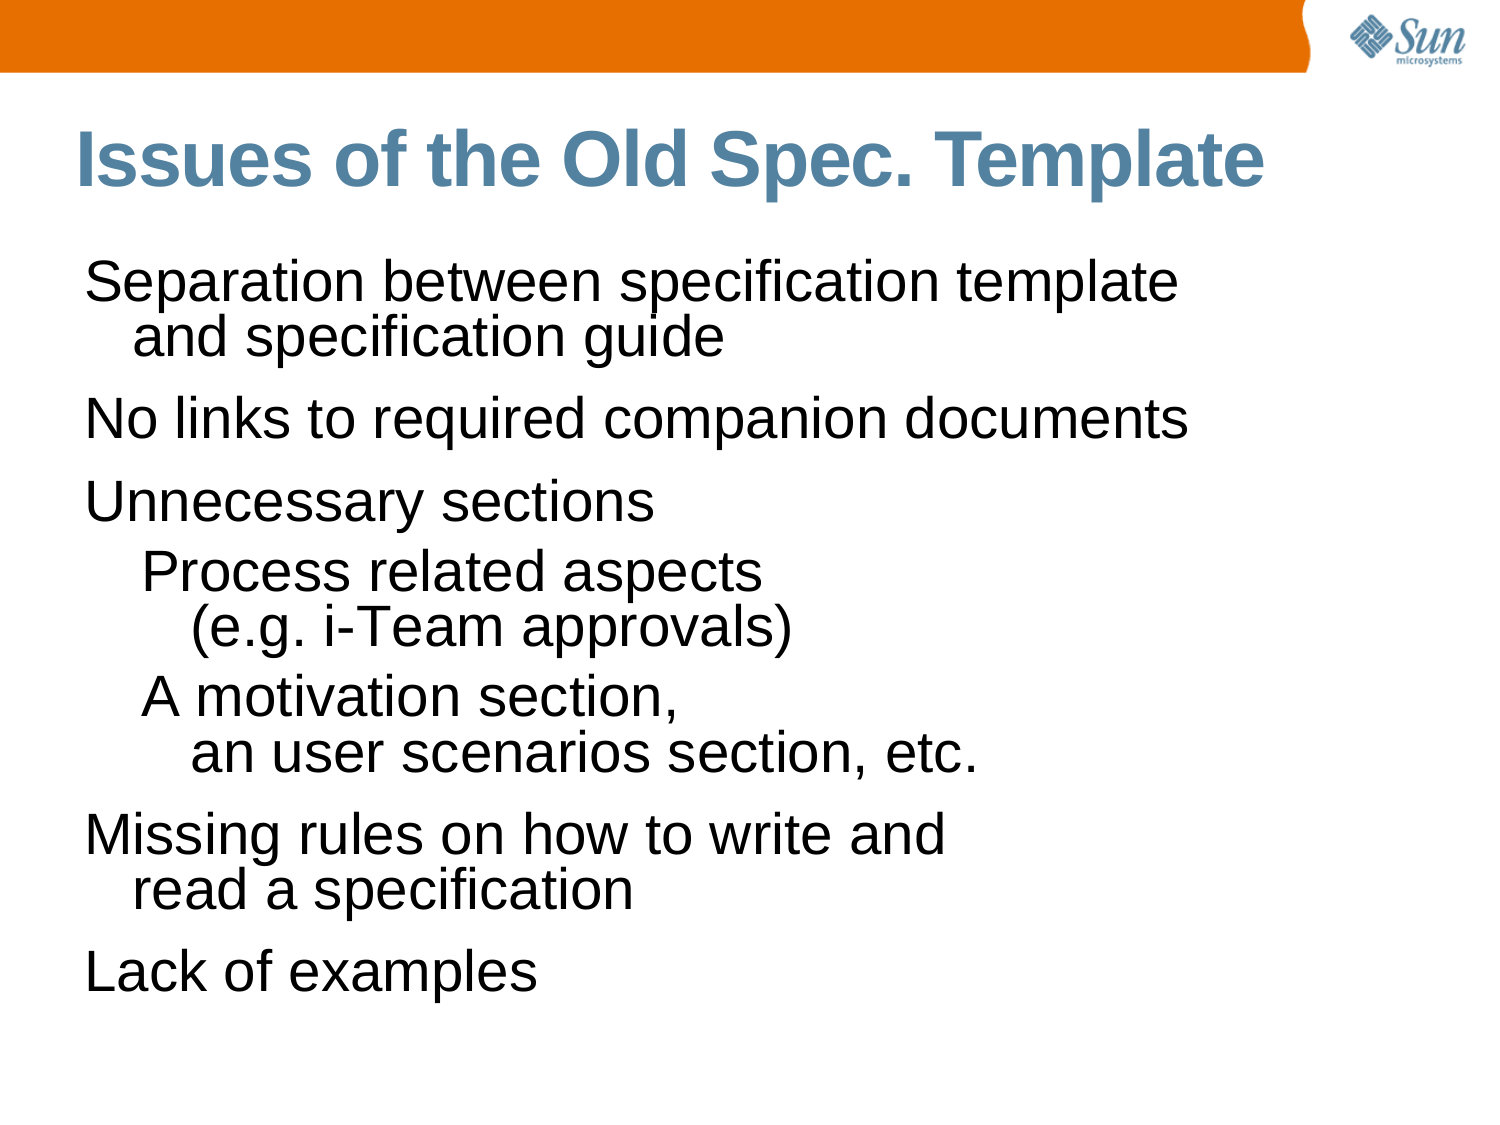

# Issues of the Old Spec. Template
Separation between specification template
and specification guide
No links to required companion documents
Unnecessary sections
Process related aspects
(e.g. i-Team approvals)
A motivation section,
an user scenarios section, etc.
Missing rules on how to write and
read a specification
Lack of examples